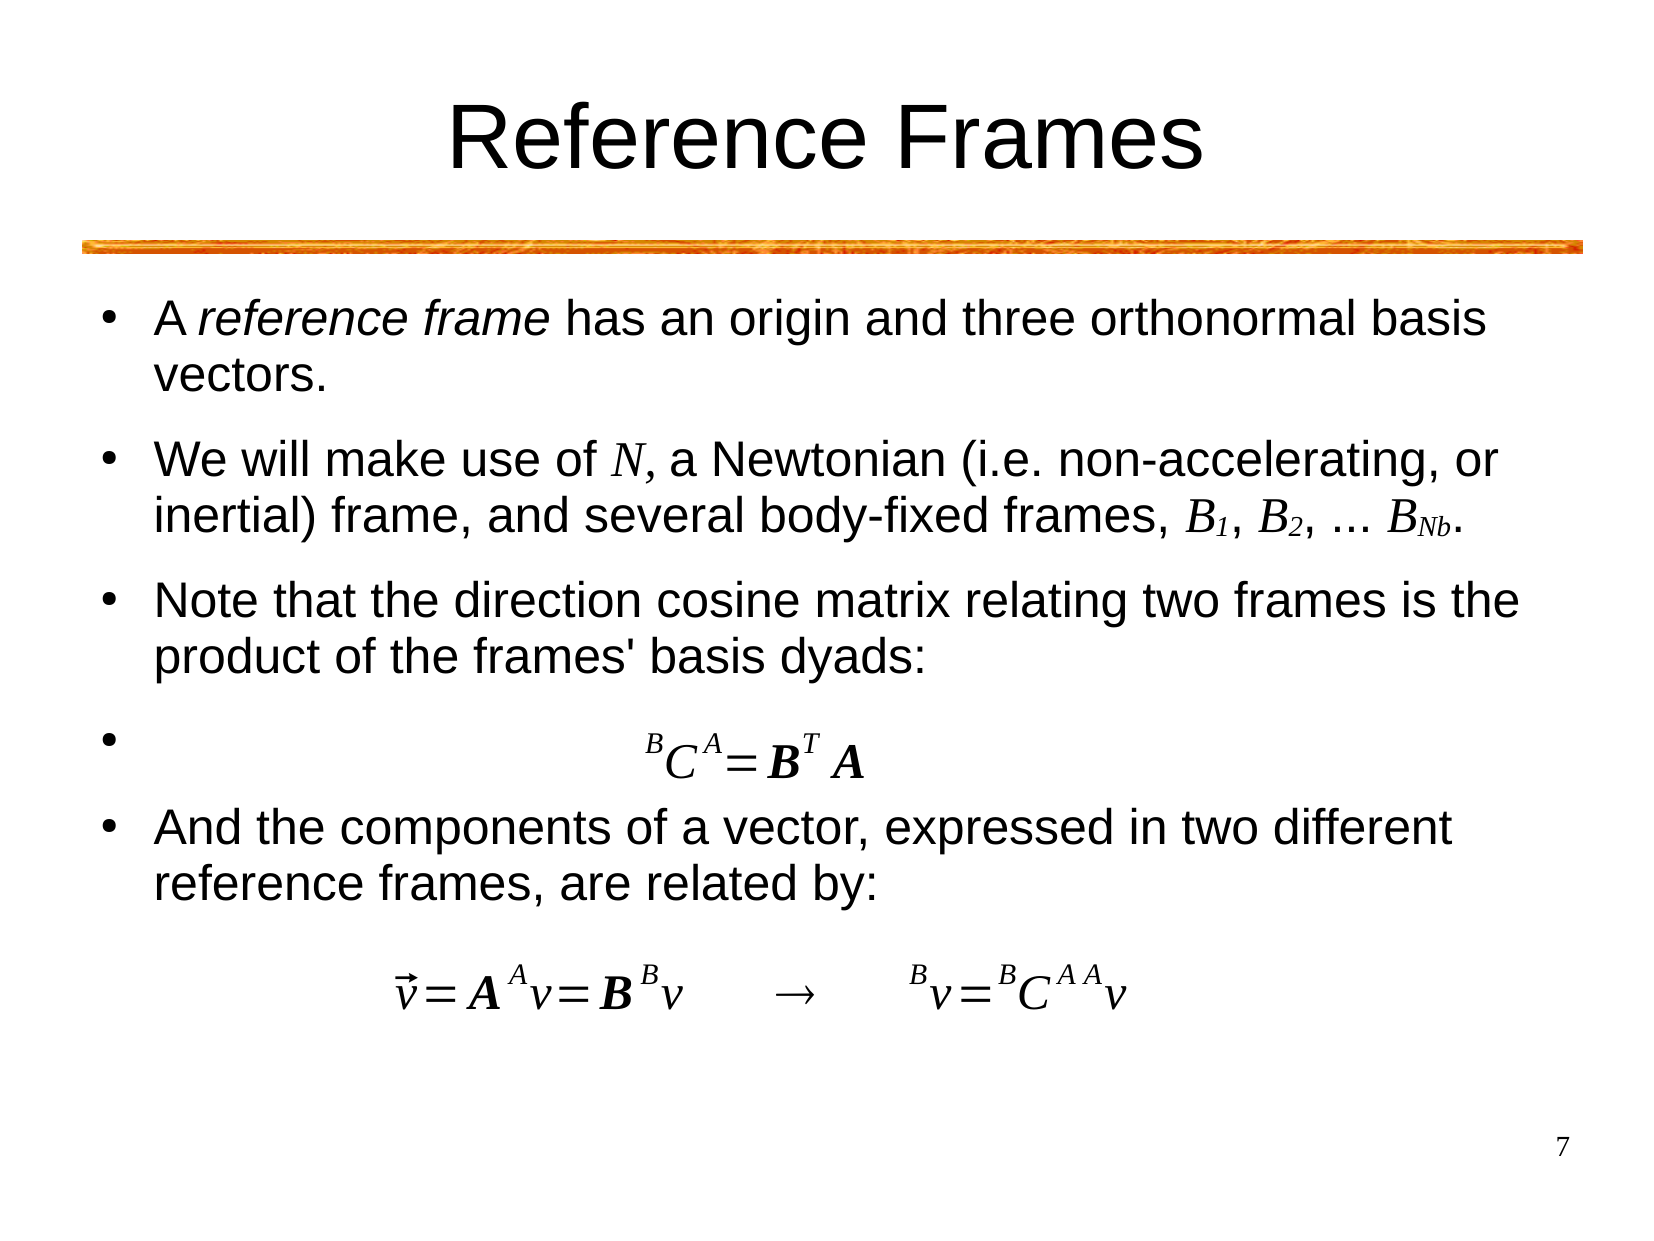

# Reference Frames
A reference frame has an origin and three orthonormal basis vectors.
We will make use of N, a Newtonian (i.e. non-accelerating, or inertial) frame, and several body-fixed frames, B1, B2, ... BNb.
Note that the direction cosine matrix relating two frames is the product of the frames' basis dyads:
And the components of a vector, expressed in two different reference frames, are related by:
7